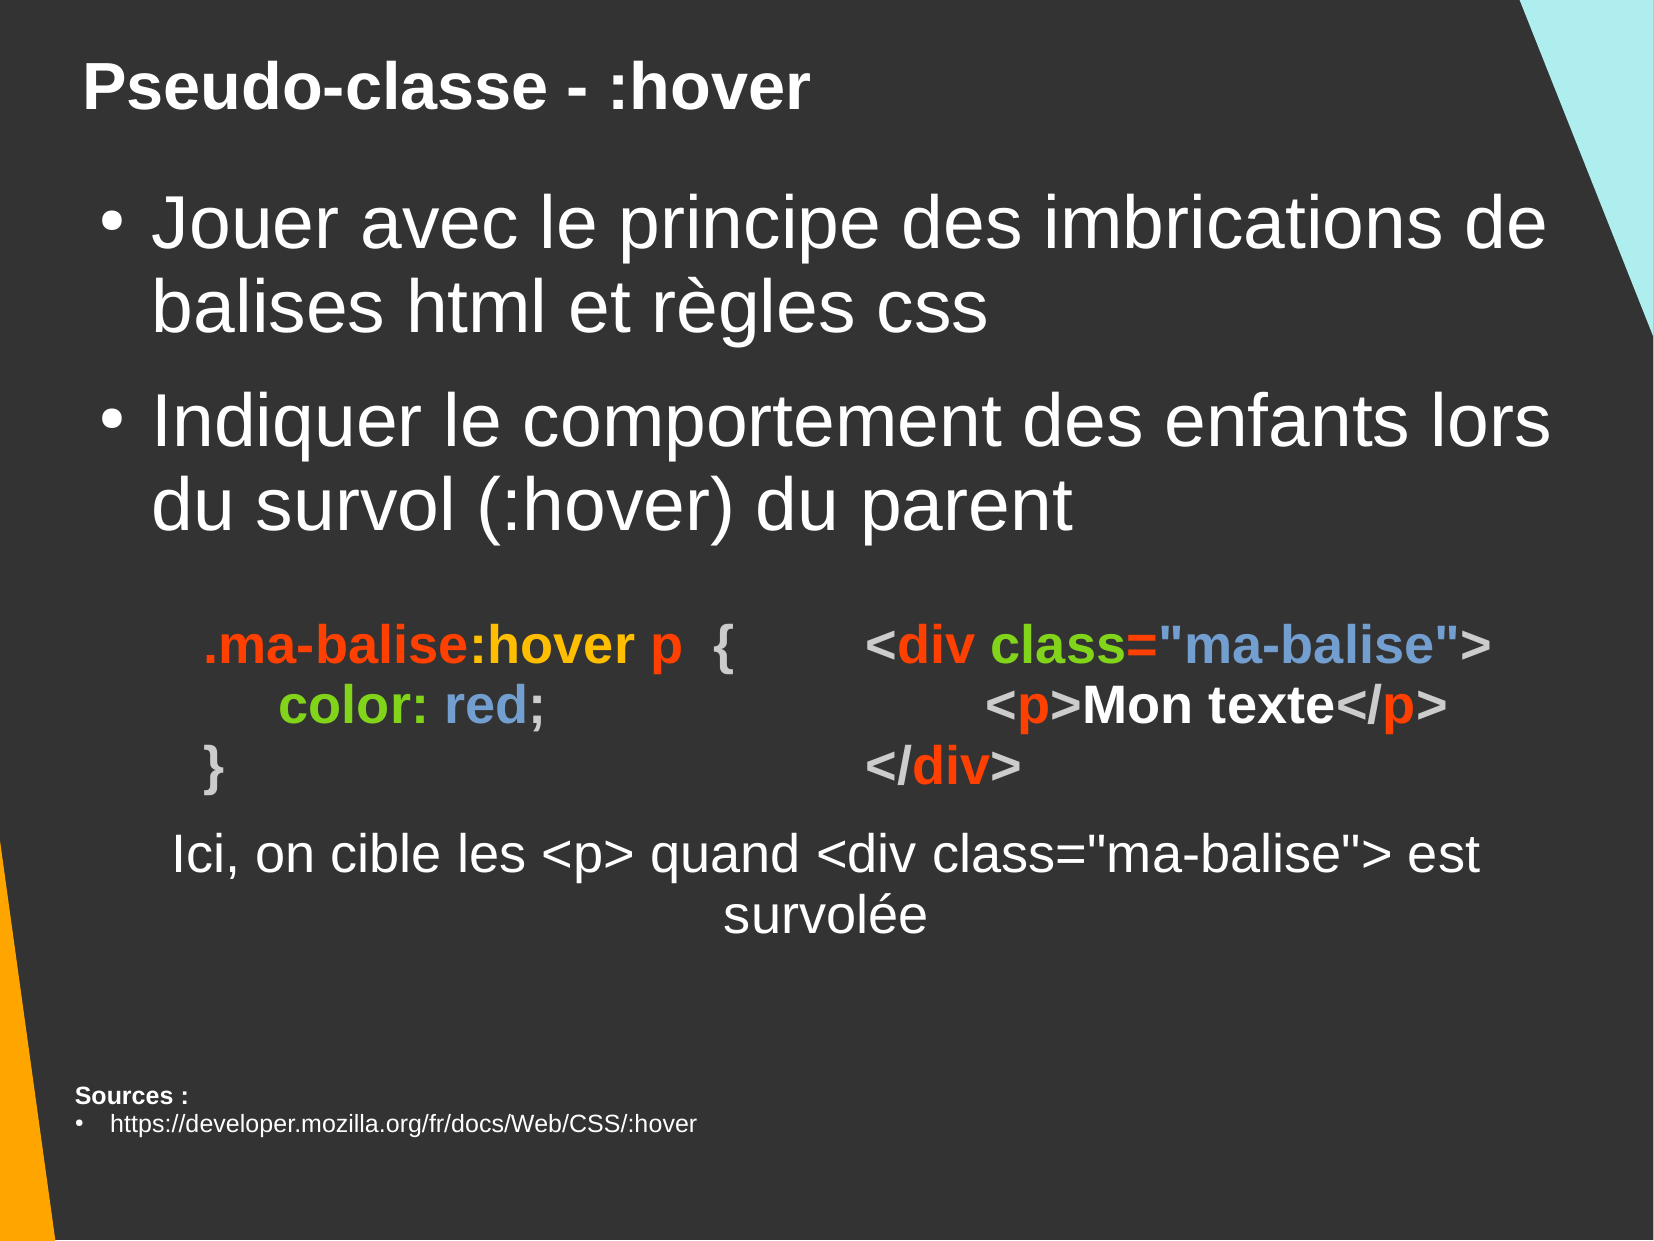

# Pseudo-classe - :hover
Jouer avec le principe des imbrications de balises html et règles css
Indiquer le comportement des enfants lors du survol (:hover) du parent
.ma-balise:hover p {
	color: red;
}
<div class="ma-balise">
 <p>Mon texte</p>
</div>
Ici, on cible les <p> quand <div class="ma-balise"> est survolée
Sources :
https://developer.mozilla.org/fr/docs/Web/CSS/:hover